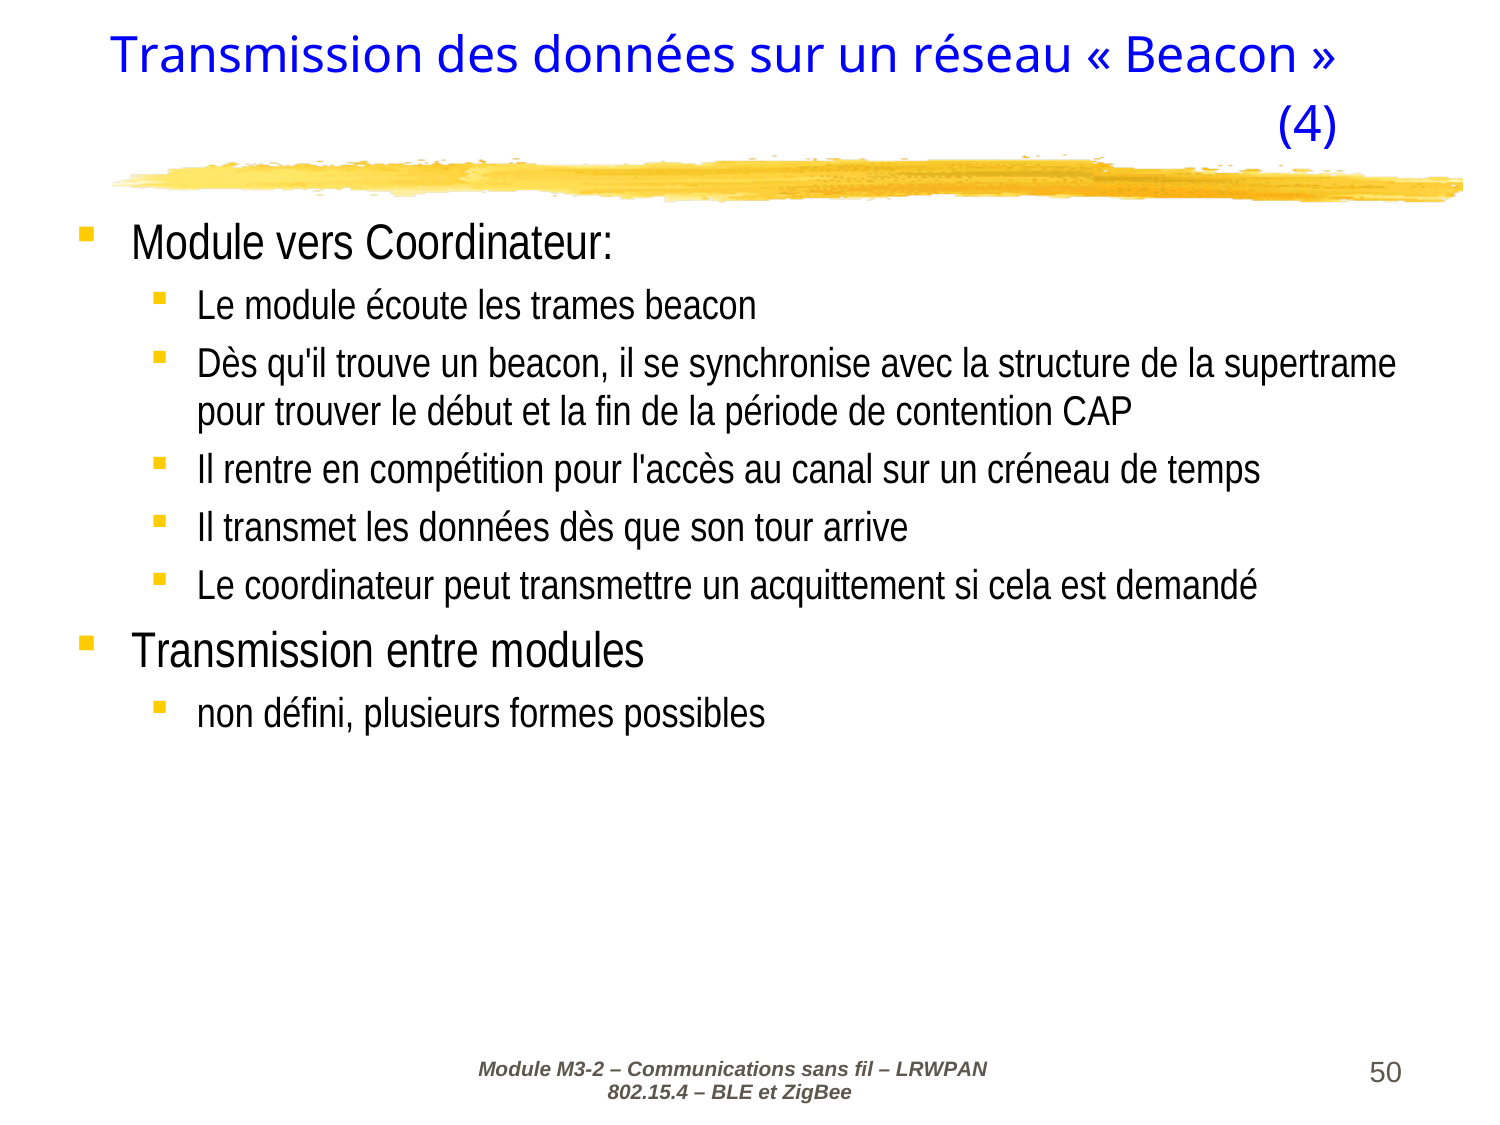

# Transmission des données sur un réseau « Beacon » (4)
Module vers Coordinateur:
Le module écoute les trames beacon
Dès qu'il trouve un beacon, il se synchronise avec la structure de la supertrame pour trouver le début et la fin de la période de contention CAP
Il rentre en compétition pour l'accès au canal sur un créneau de temps
Il transmet les données dès que son tour arrive
Le coordinateur peut transmettre un acquittement si cela est demandé
Transmission entre modules
non défini, plusieurs formes possibles
50